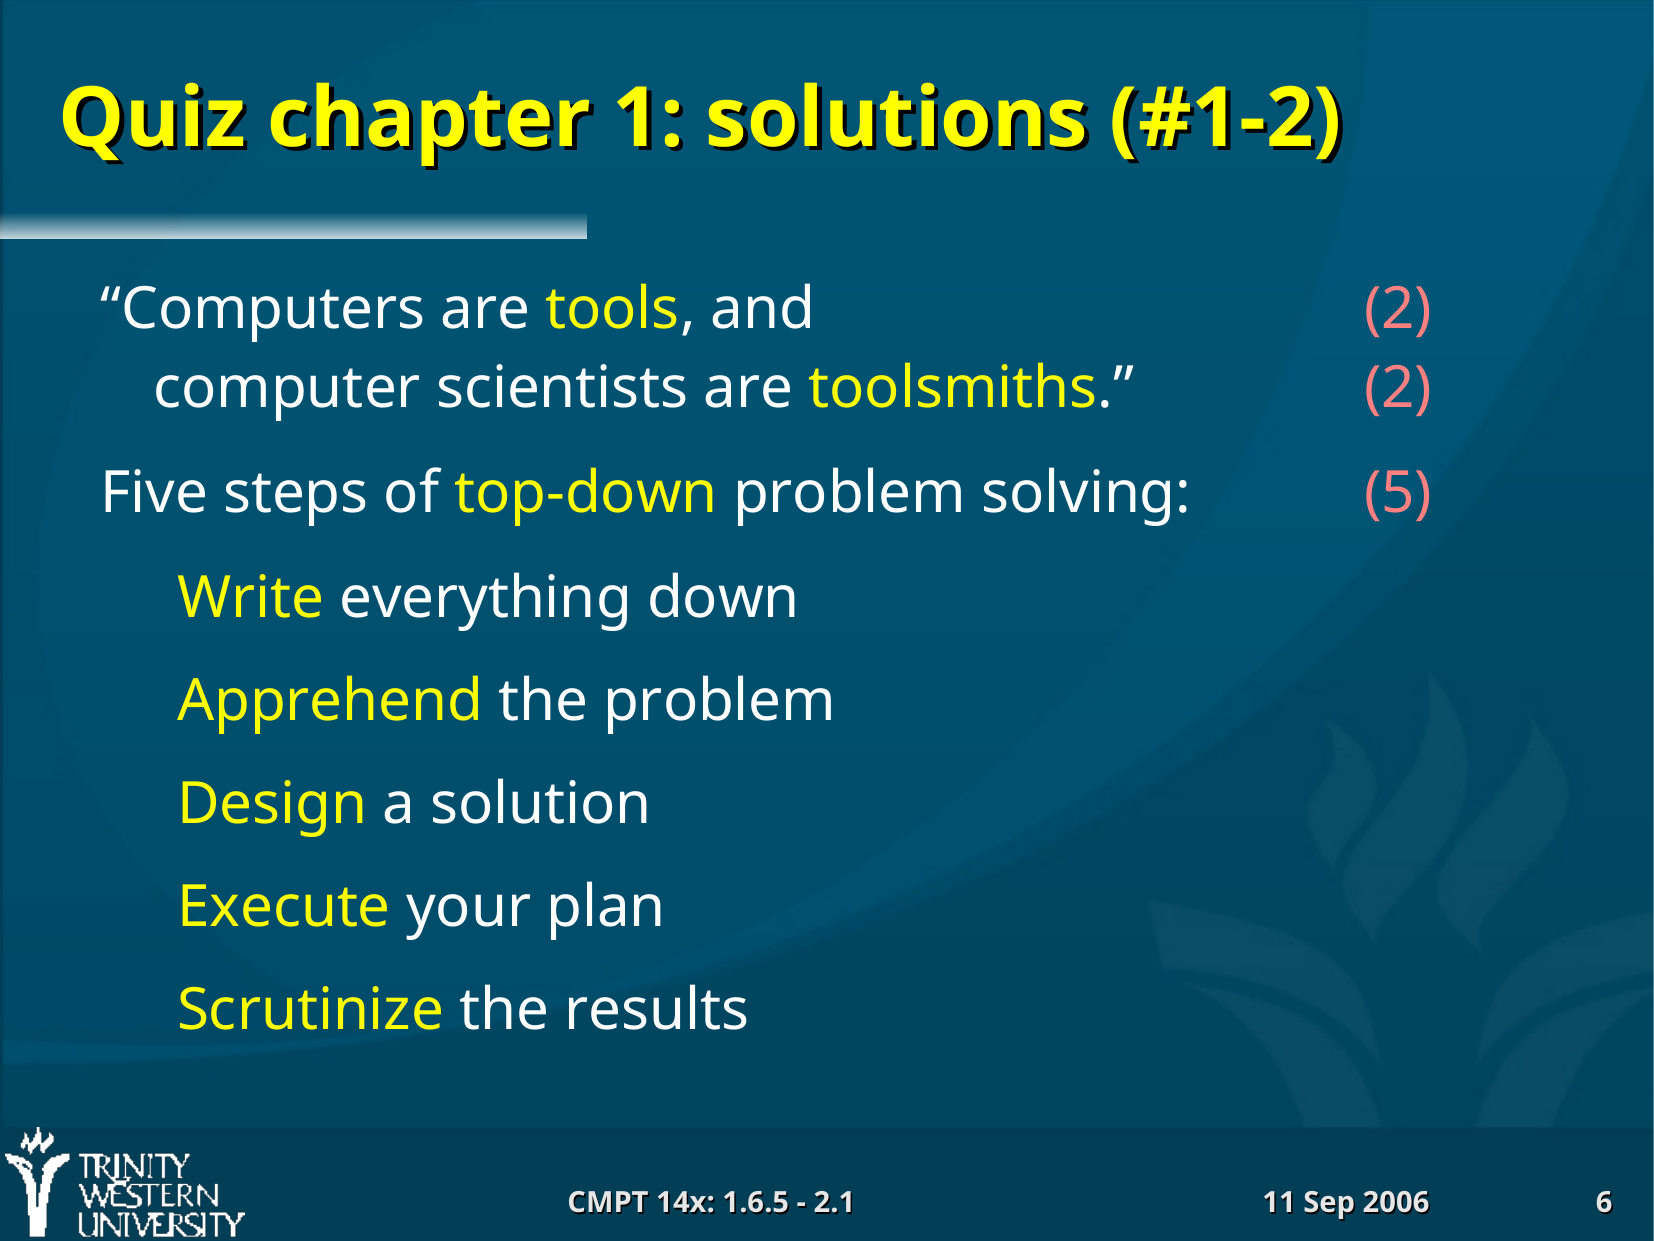

# Quiz chapter 1: solutions (#1-2)
“Computers are tools, and	(2)
computer scientists are toolsmiths.”	(2)
Five steps of top-down problem solving:	(5)
Write everything down
Apprehend the problem
Design a solution
Execute your plan
Scrutinize the results
CMPT 14x: 1.6.5 - 2.1
11 Sep 2006
6